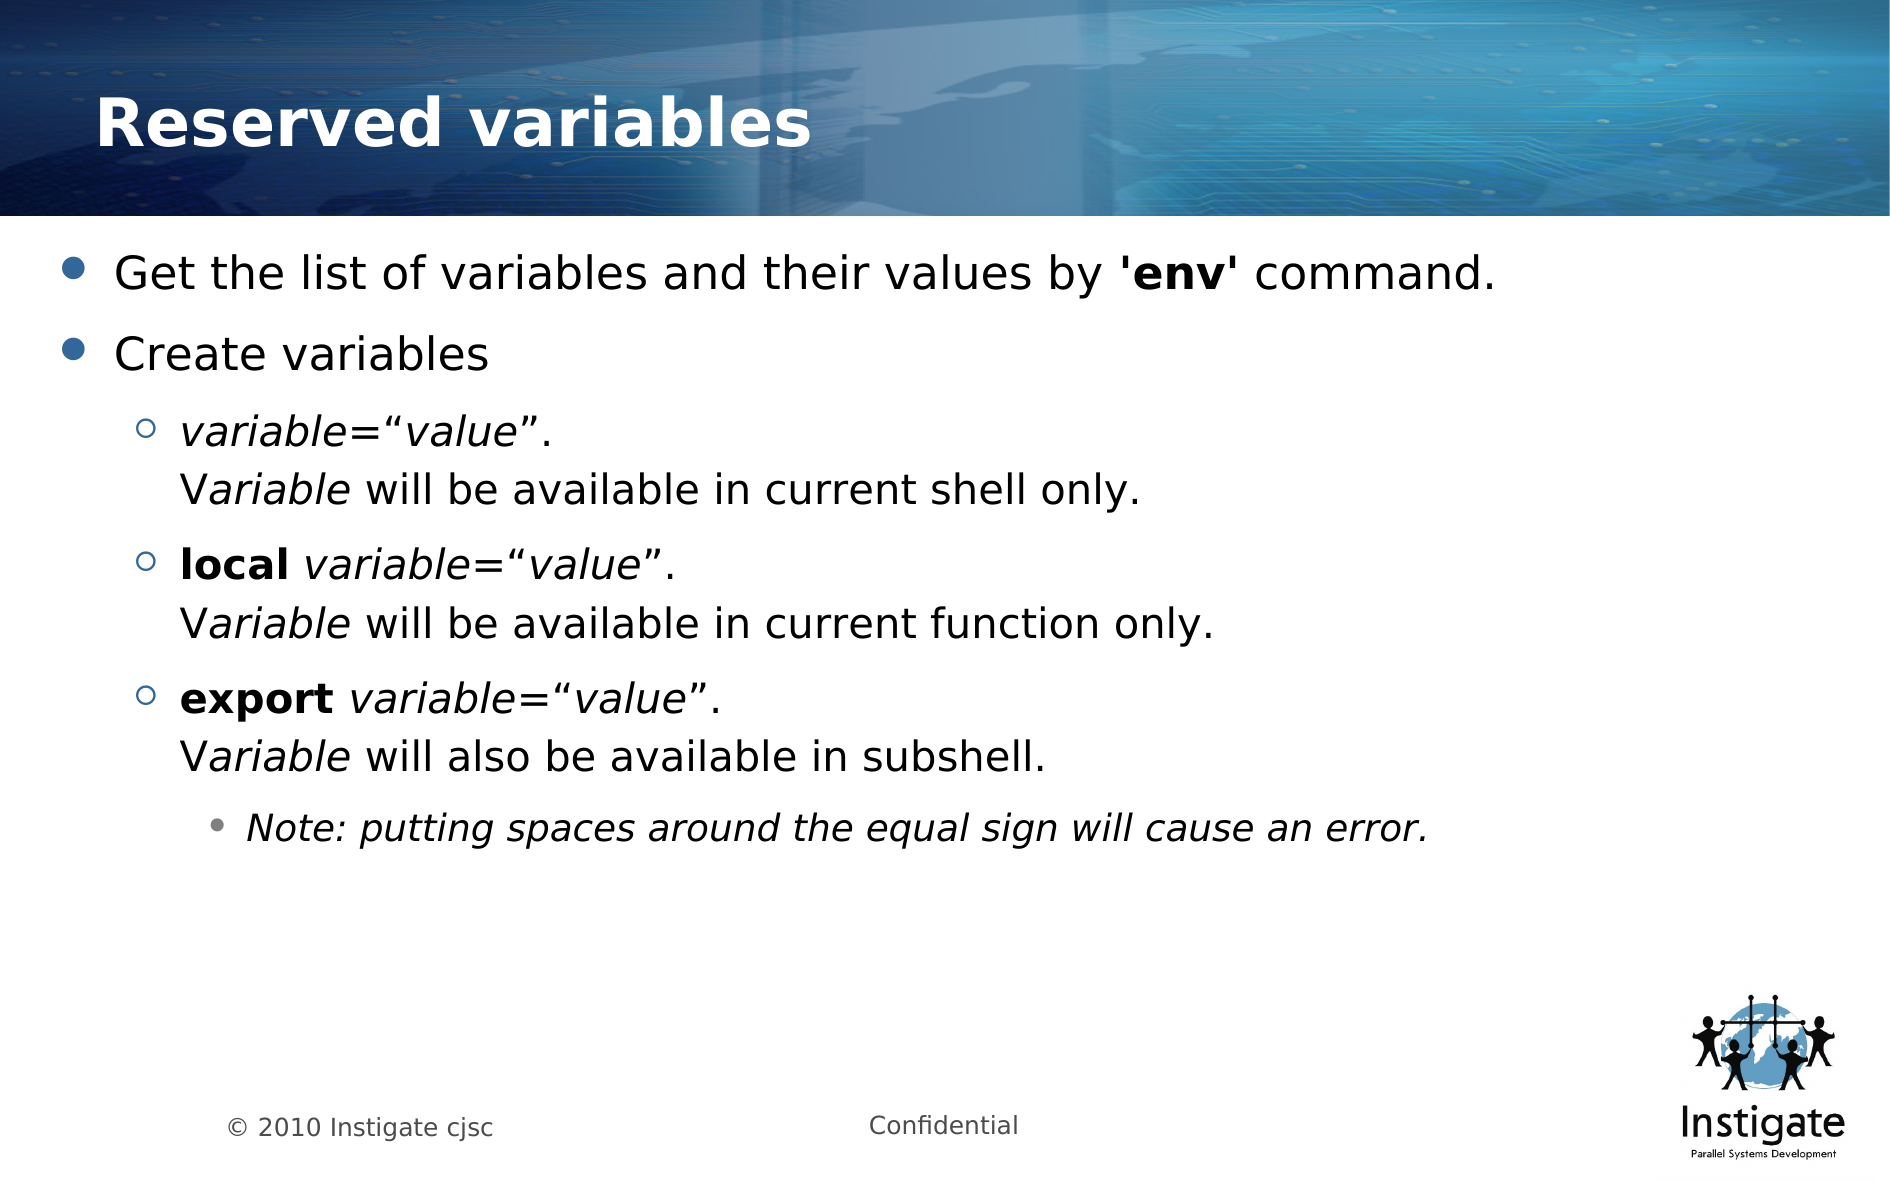

# Reserved variables
Get the list of variables and their values by 'env' command.
Create variables
variable=“value”.
Variable will be available in current shell only.
local variable=“value”.
Variable will be available in current function only.
export variable=“value”.
Variable will also be available in subshell.
Note: putting spaces around the equal sign will cause an error.